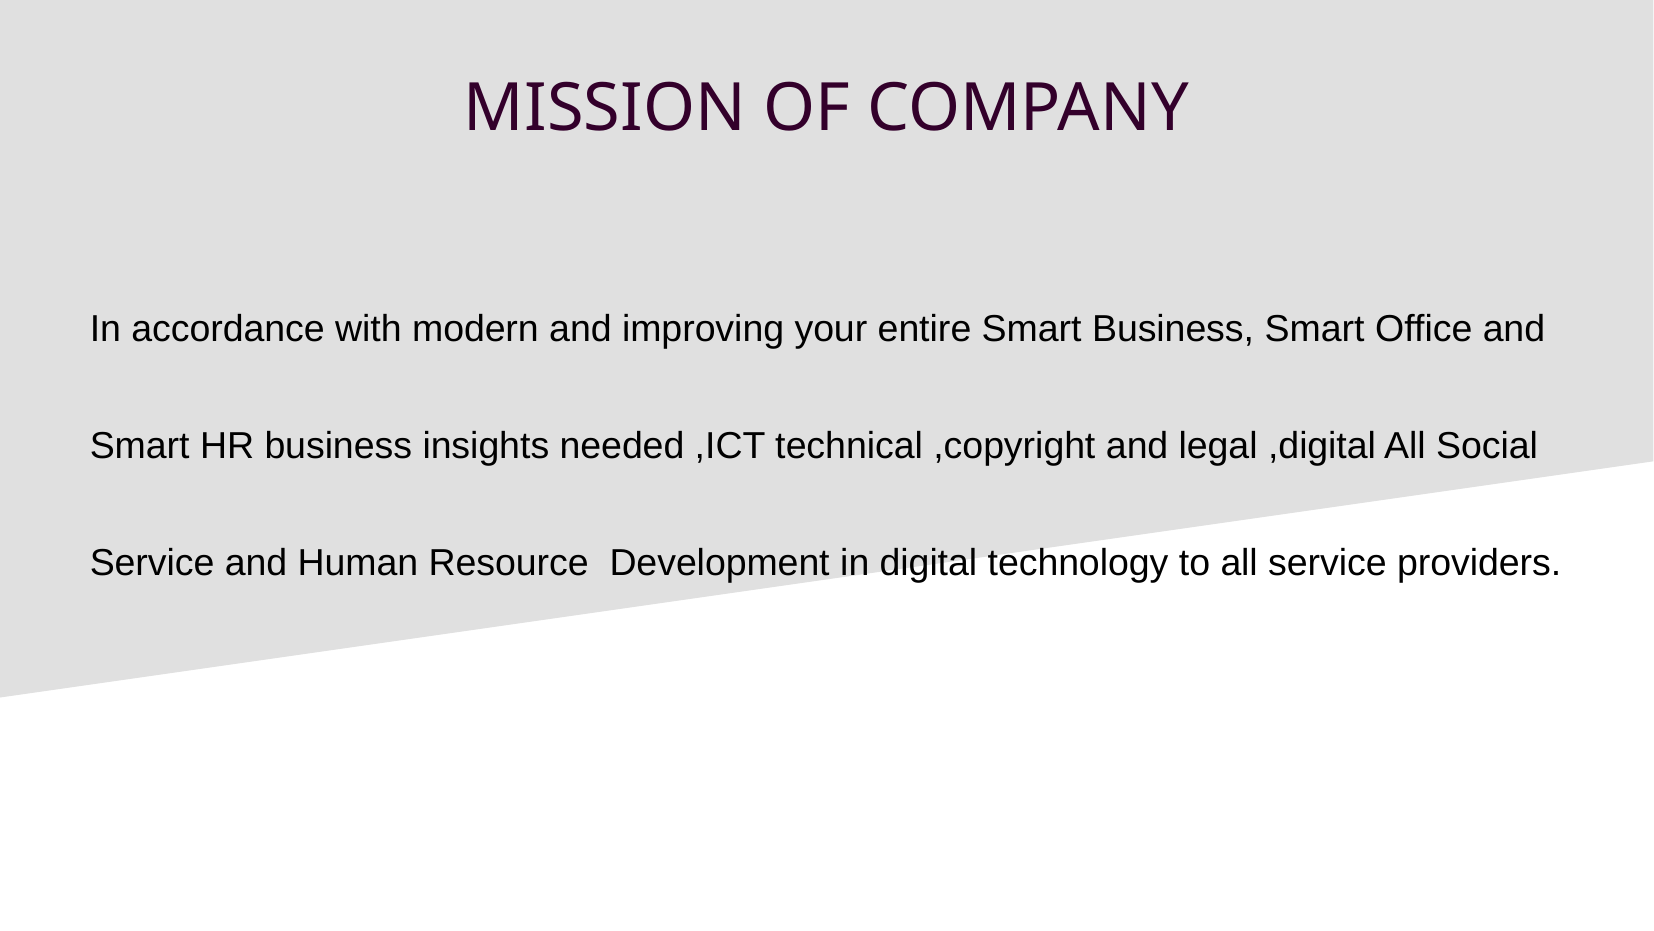

# MISSION OF COMPANY
In accordance with modern and improving your entire Smart Business, Smart Office and
Smart HR business insights needed ,ICT technical ,copyright and legal ,digital All Social
Service and Human Resource Development in digital technology to all service providers.